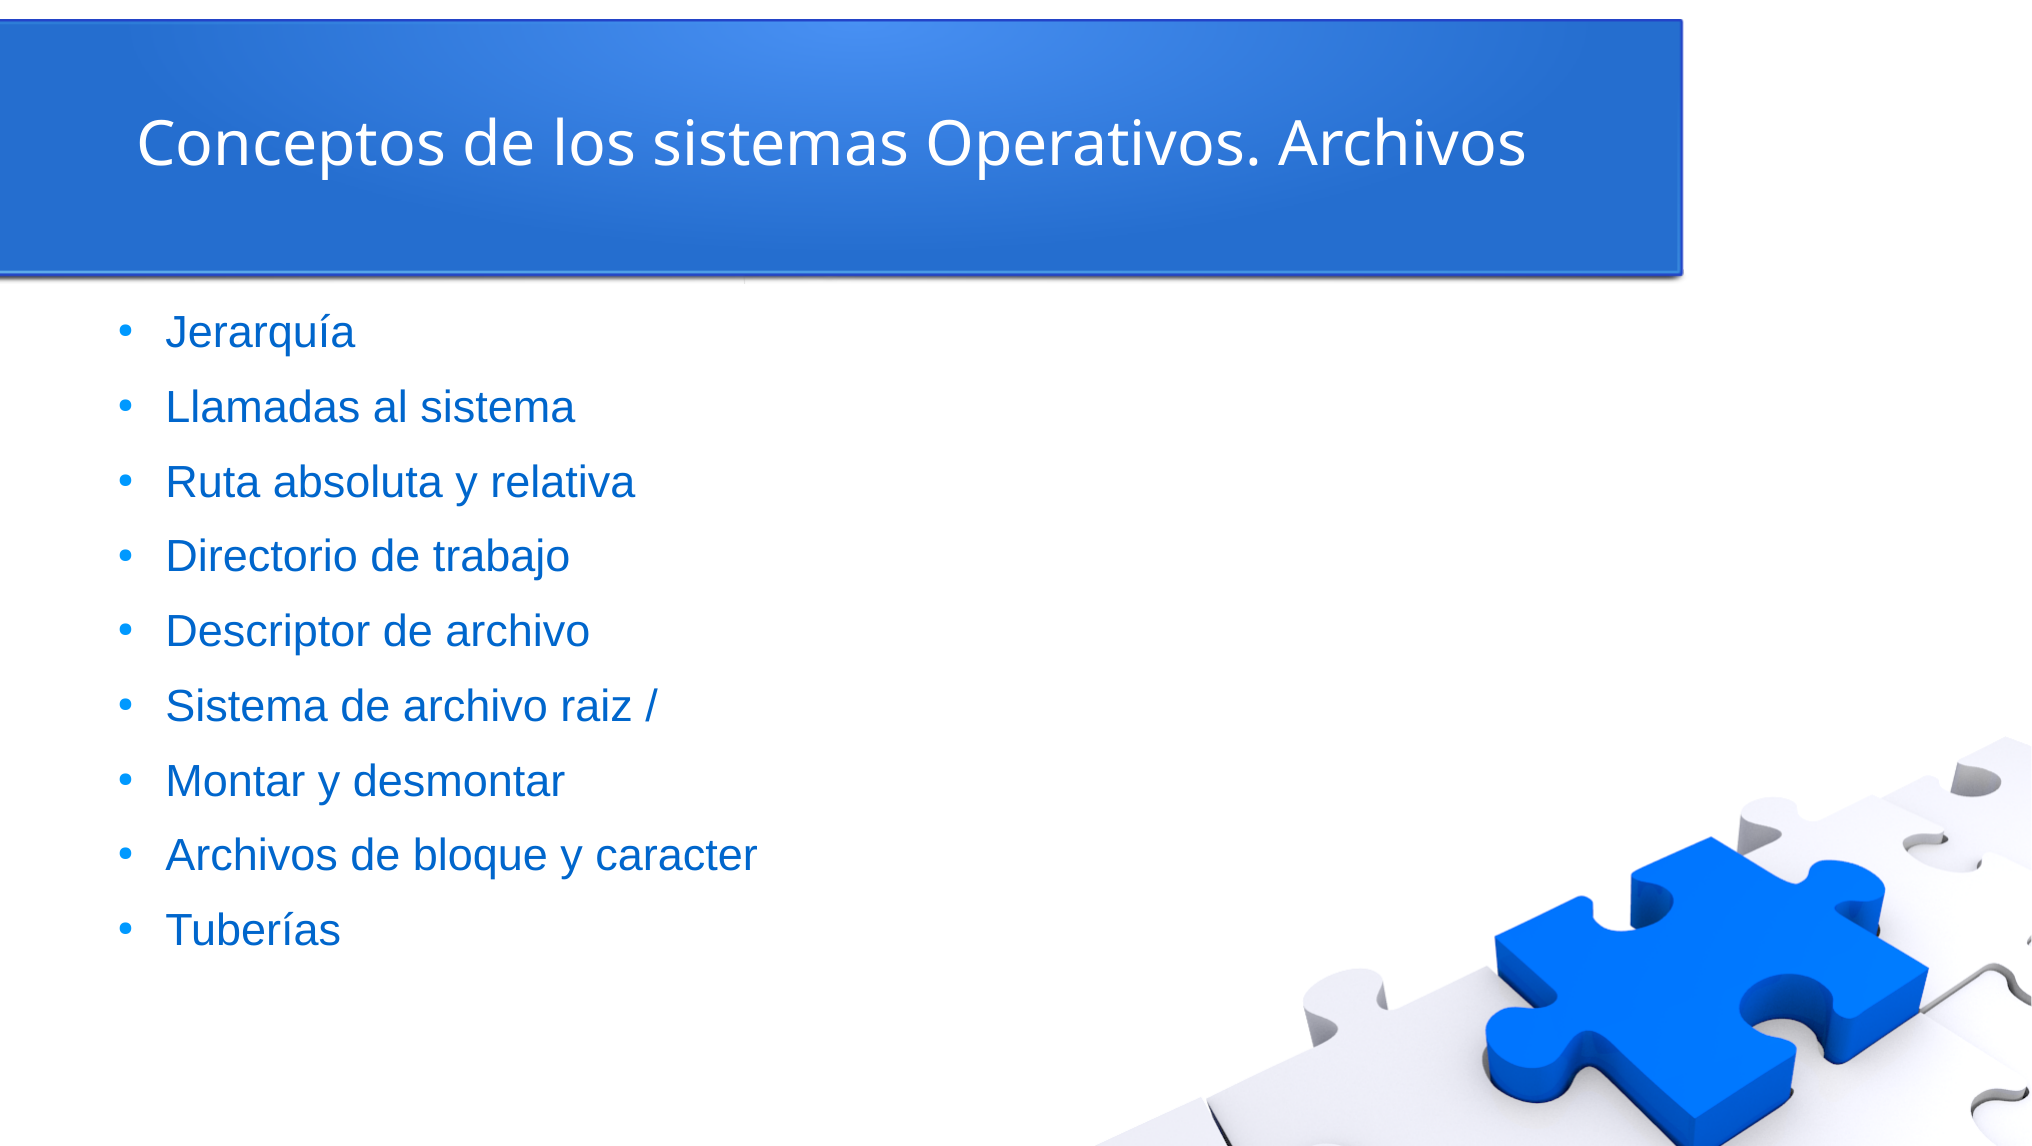

# Conceptos de los sistemas Operativos. Archivos
Jerarquía
Llamadas al sistema
Ruta absoluta y relativa
Directorio de trabajo
Descriptor de archivo
Sistema de archivo raiz /
Montar y desmontar
Archivos de bloque y caracter
Tuberías